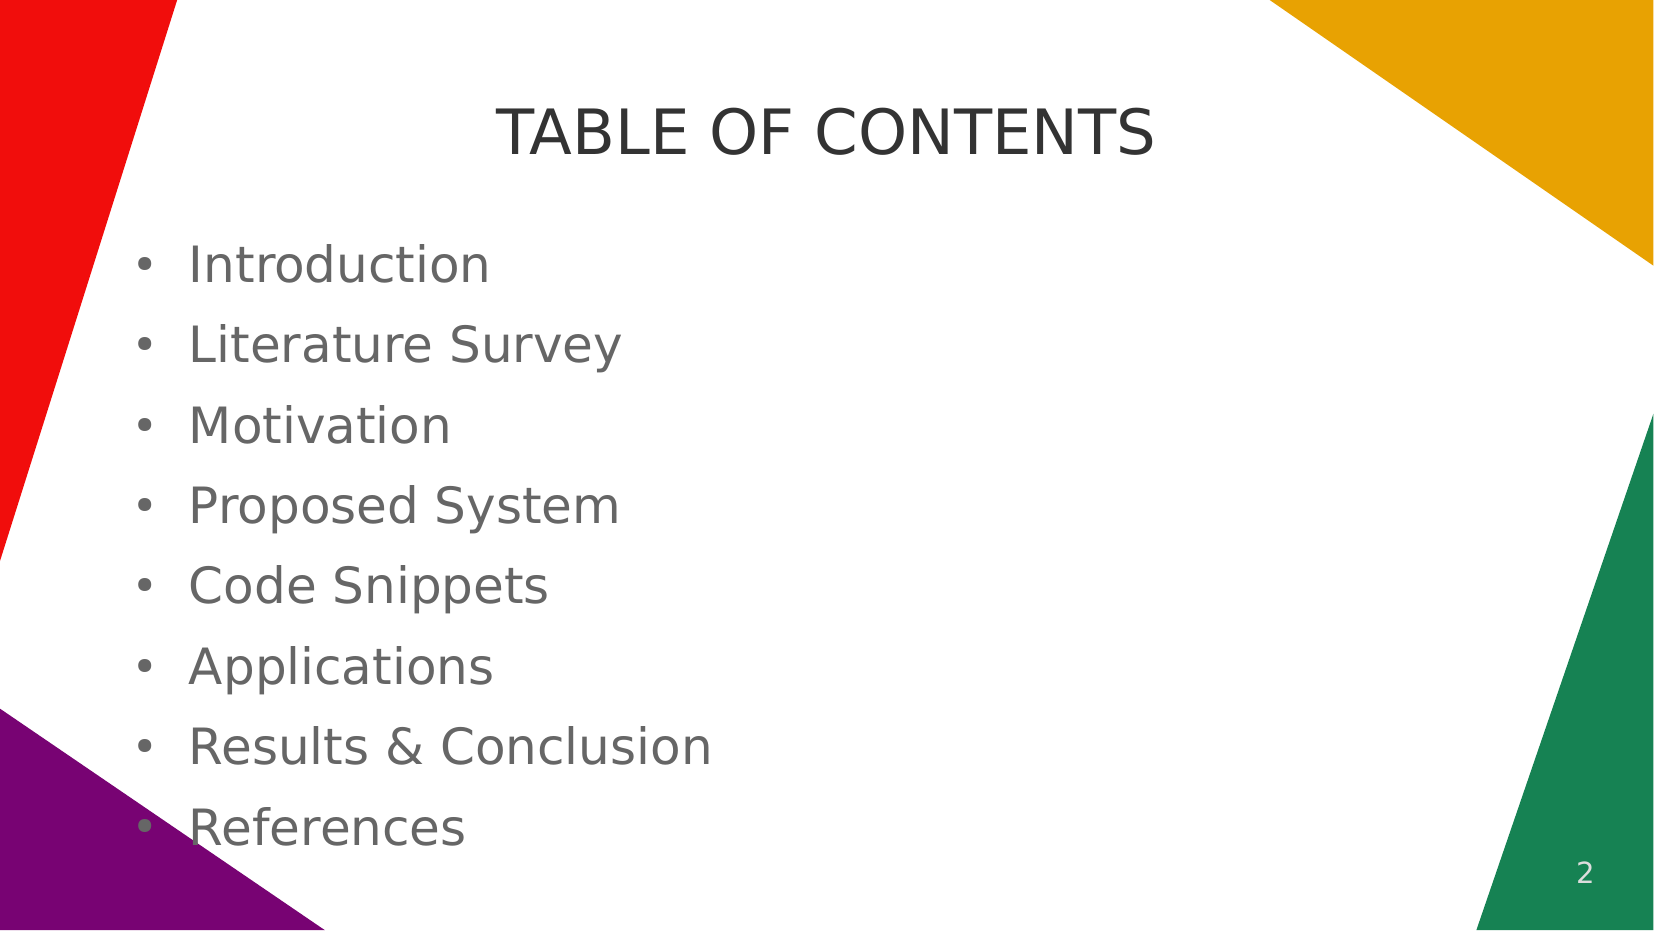

# TABLE OF CONTENTS
Introduction
Literature Survey
Motivation
Proposed System
Code Snippets
Applications
Results & Conclusion
References
2